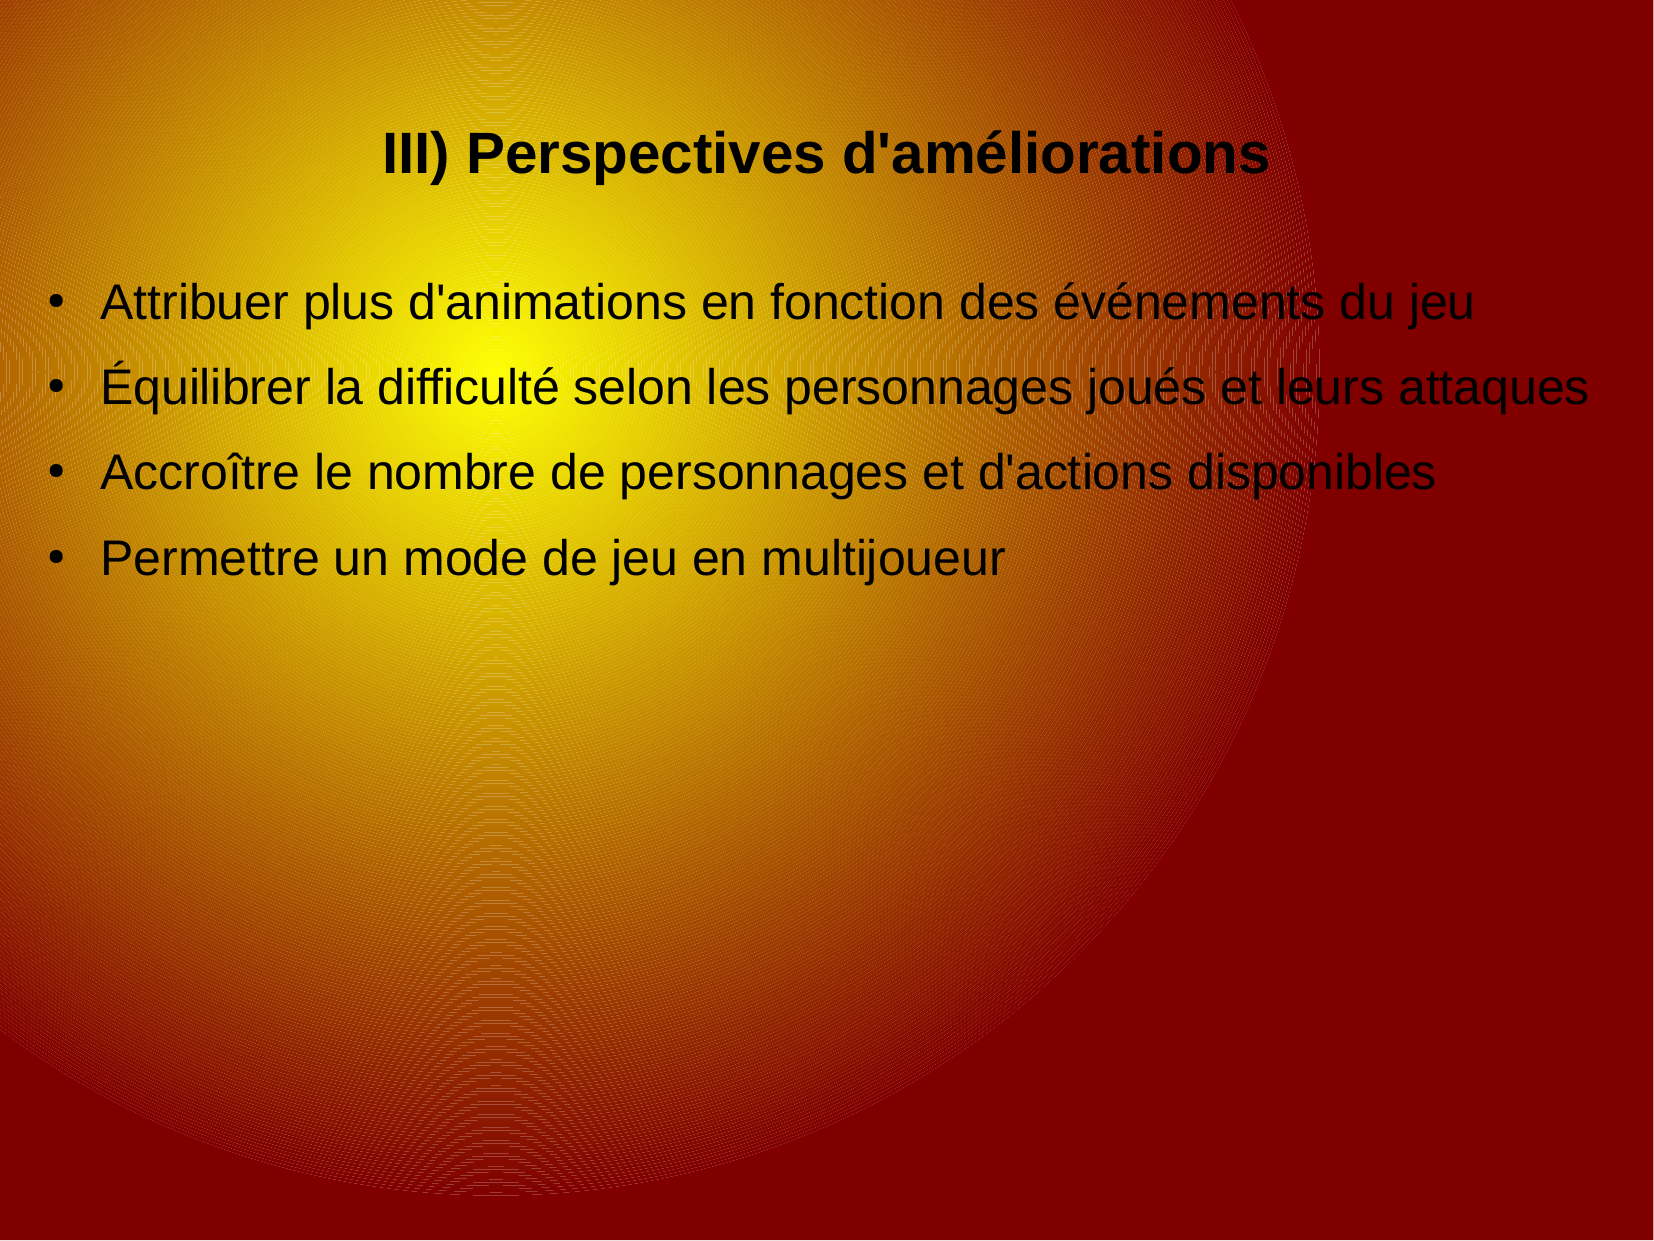

# III) Perspectives d'améliorations
Attribuer plus d'animations en fonction des événements du jeu
Équilibrer la difficulté selon les personnages joués et leurs attaques
Accroître le nombre de personnages et d'actions disponibles
Permettre un mode de jeu en multijoueur